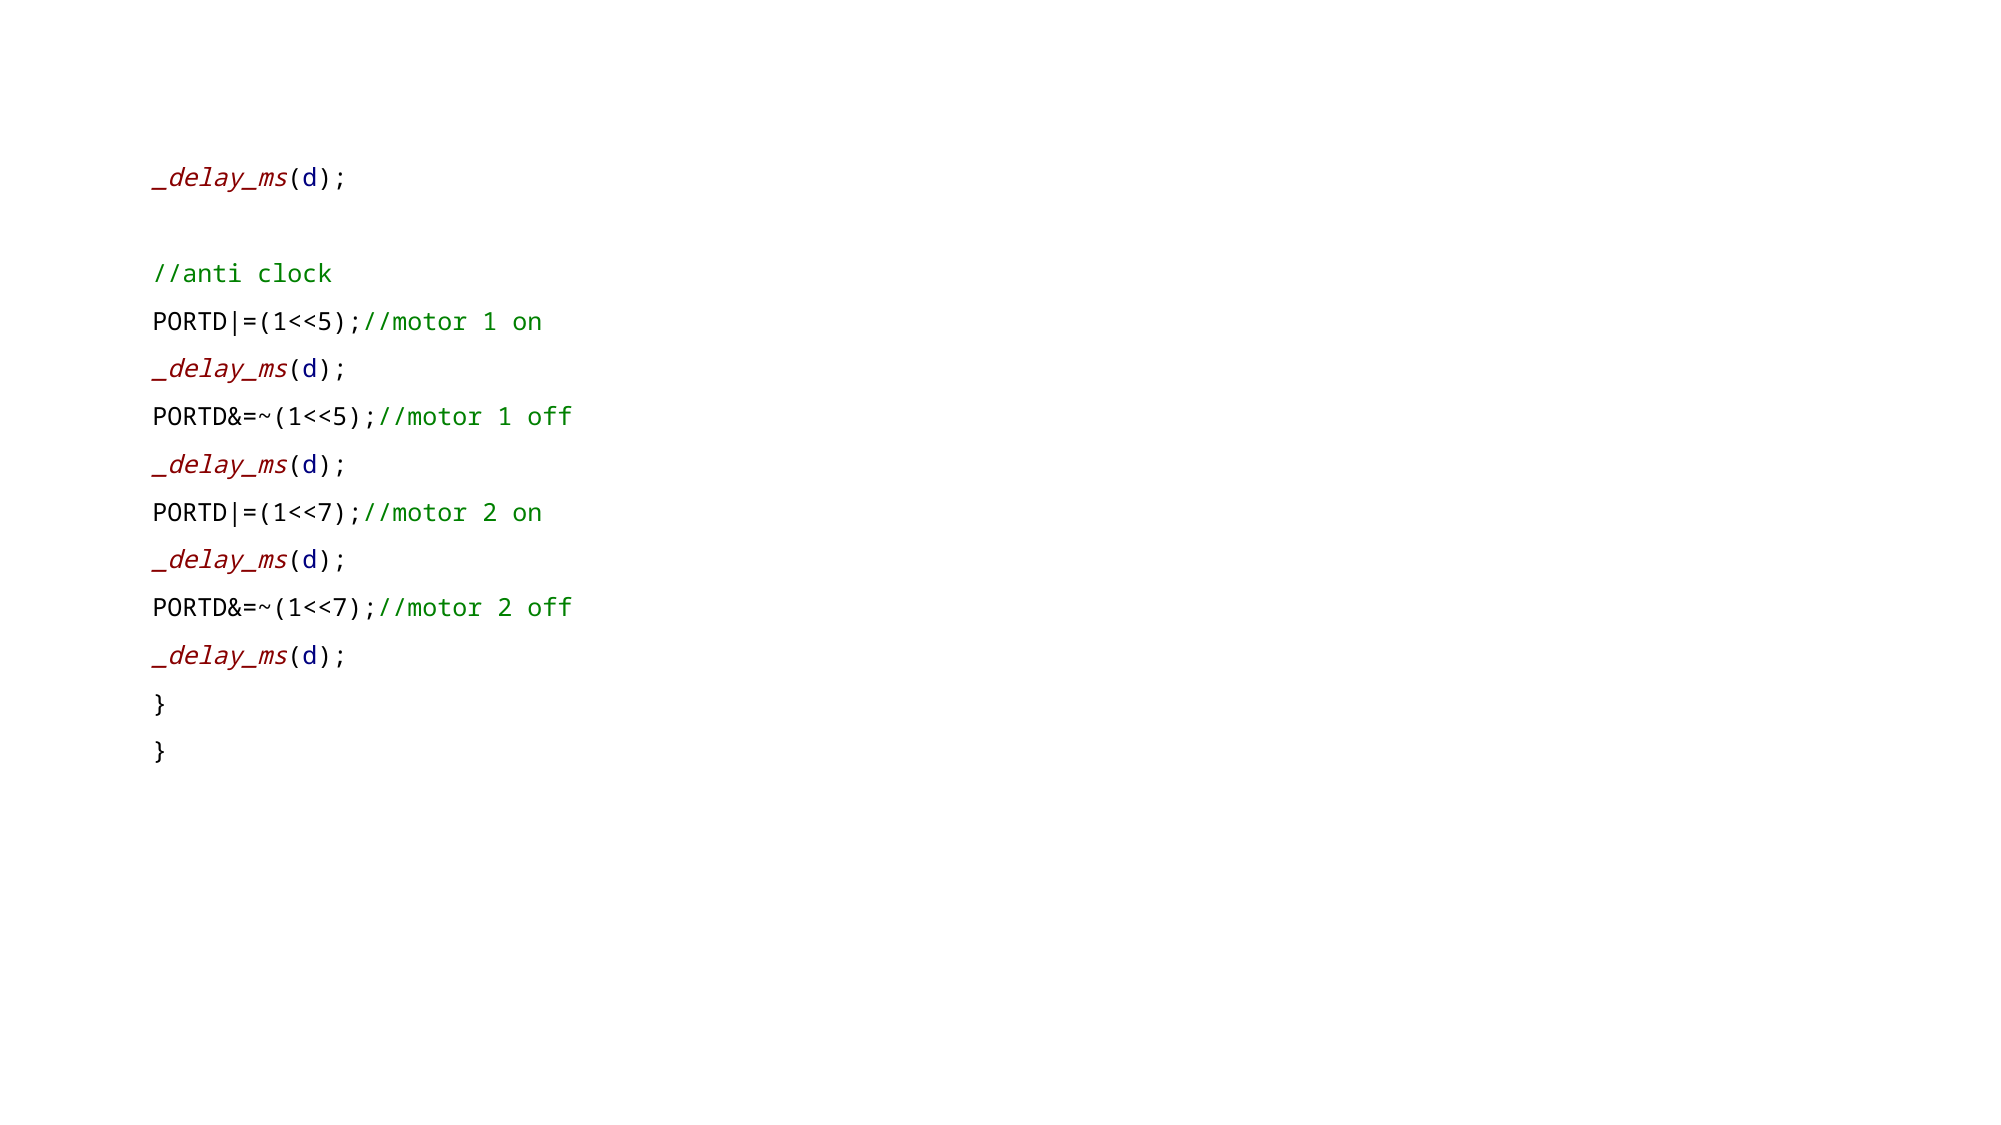

# _delay_ms(d);
//anti clock
PORTD|=(1<<5);//motor 1 on
_delay_ms(d);
PORTD&=~(1<<5);//motor 1 off
_delay_ms(d);
PORTD|=(1<<7);//motor 2 on
_delay_ms(d);
PORTD&=~(1<<7);//motor 2 off
_delay_ms(d);
}
}